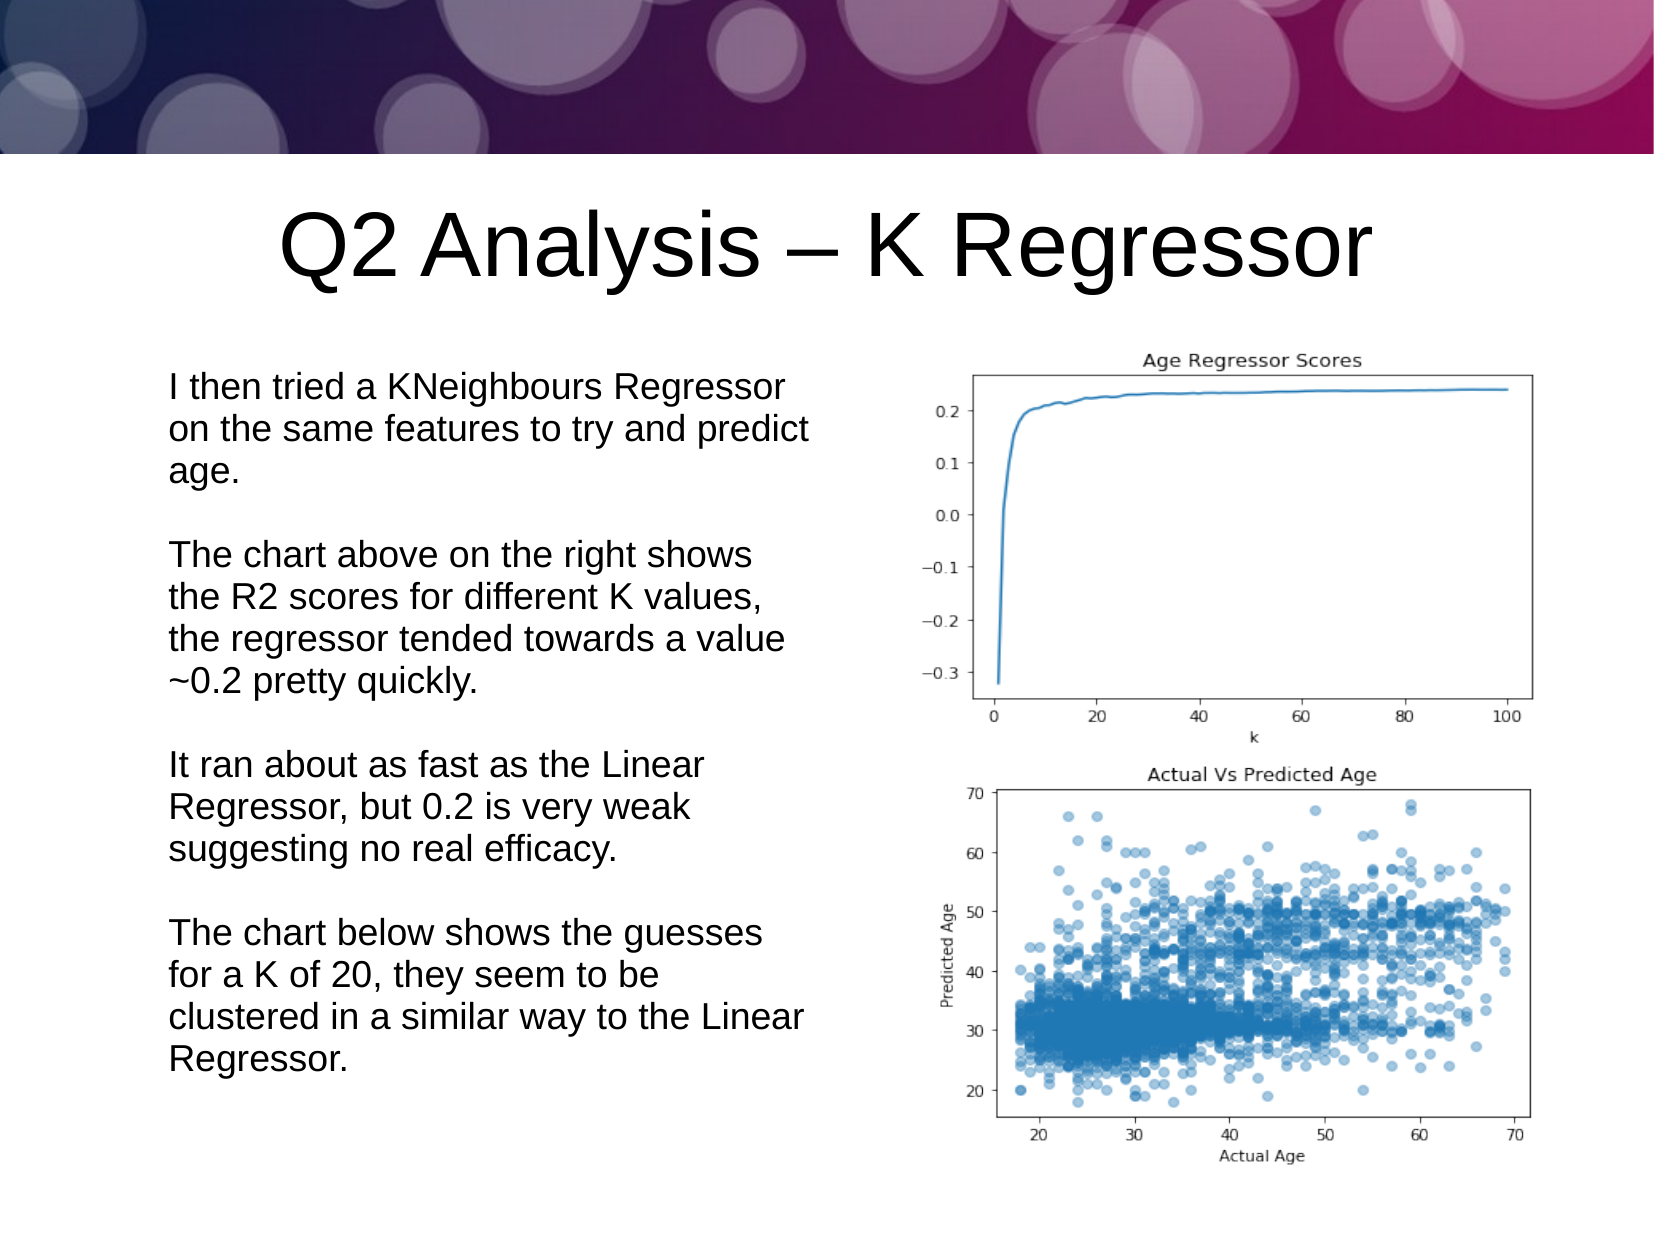

# Q2 Analysis – K Regressor
I then tried a KNeighbours Regressor on the same features to try and predict age.
The chart above on the right shows the R2 scores for different K values, the regressor tended towards a value ~0.2 pretty quickly.
It ran about as fast as the Linear Regressor, but 0.2 is very weak suggesting no real efficacy.
The chart below shows the guesses for a K of 20, they seem to be clustered in a similar way to the Linear Regressor.